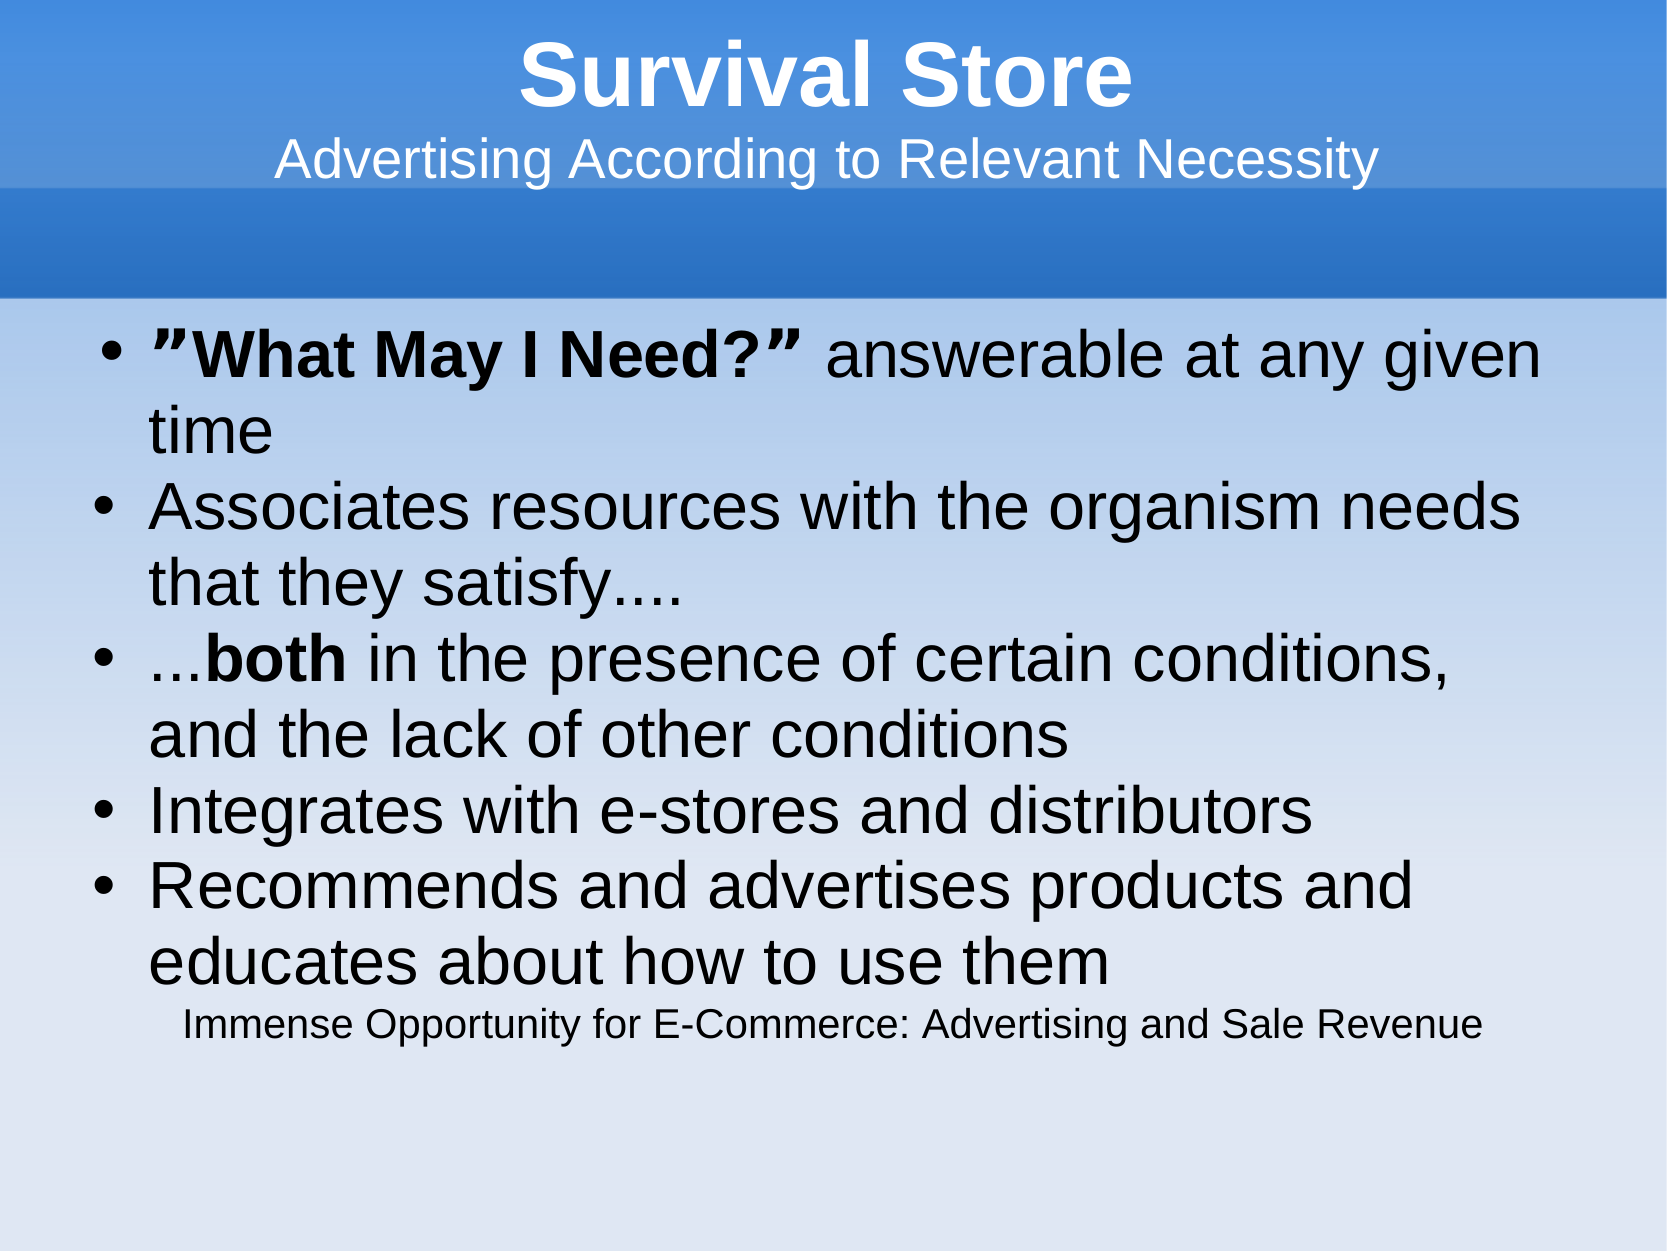

# Survival Store Advertising According to Relevant Necessity
”What May I Need?” answerable at any given time
Associates resources with the organism needs that they satisfy....
...both in the presence of certain conditions, and the lack of other conditions
Integrates with e-stores and distributors
Recommends and advertises products and educates about how to use them
Immense Opportunity for E-Commerce: Advertising and Sale Revenue